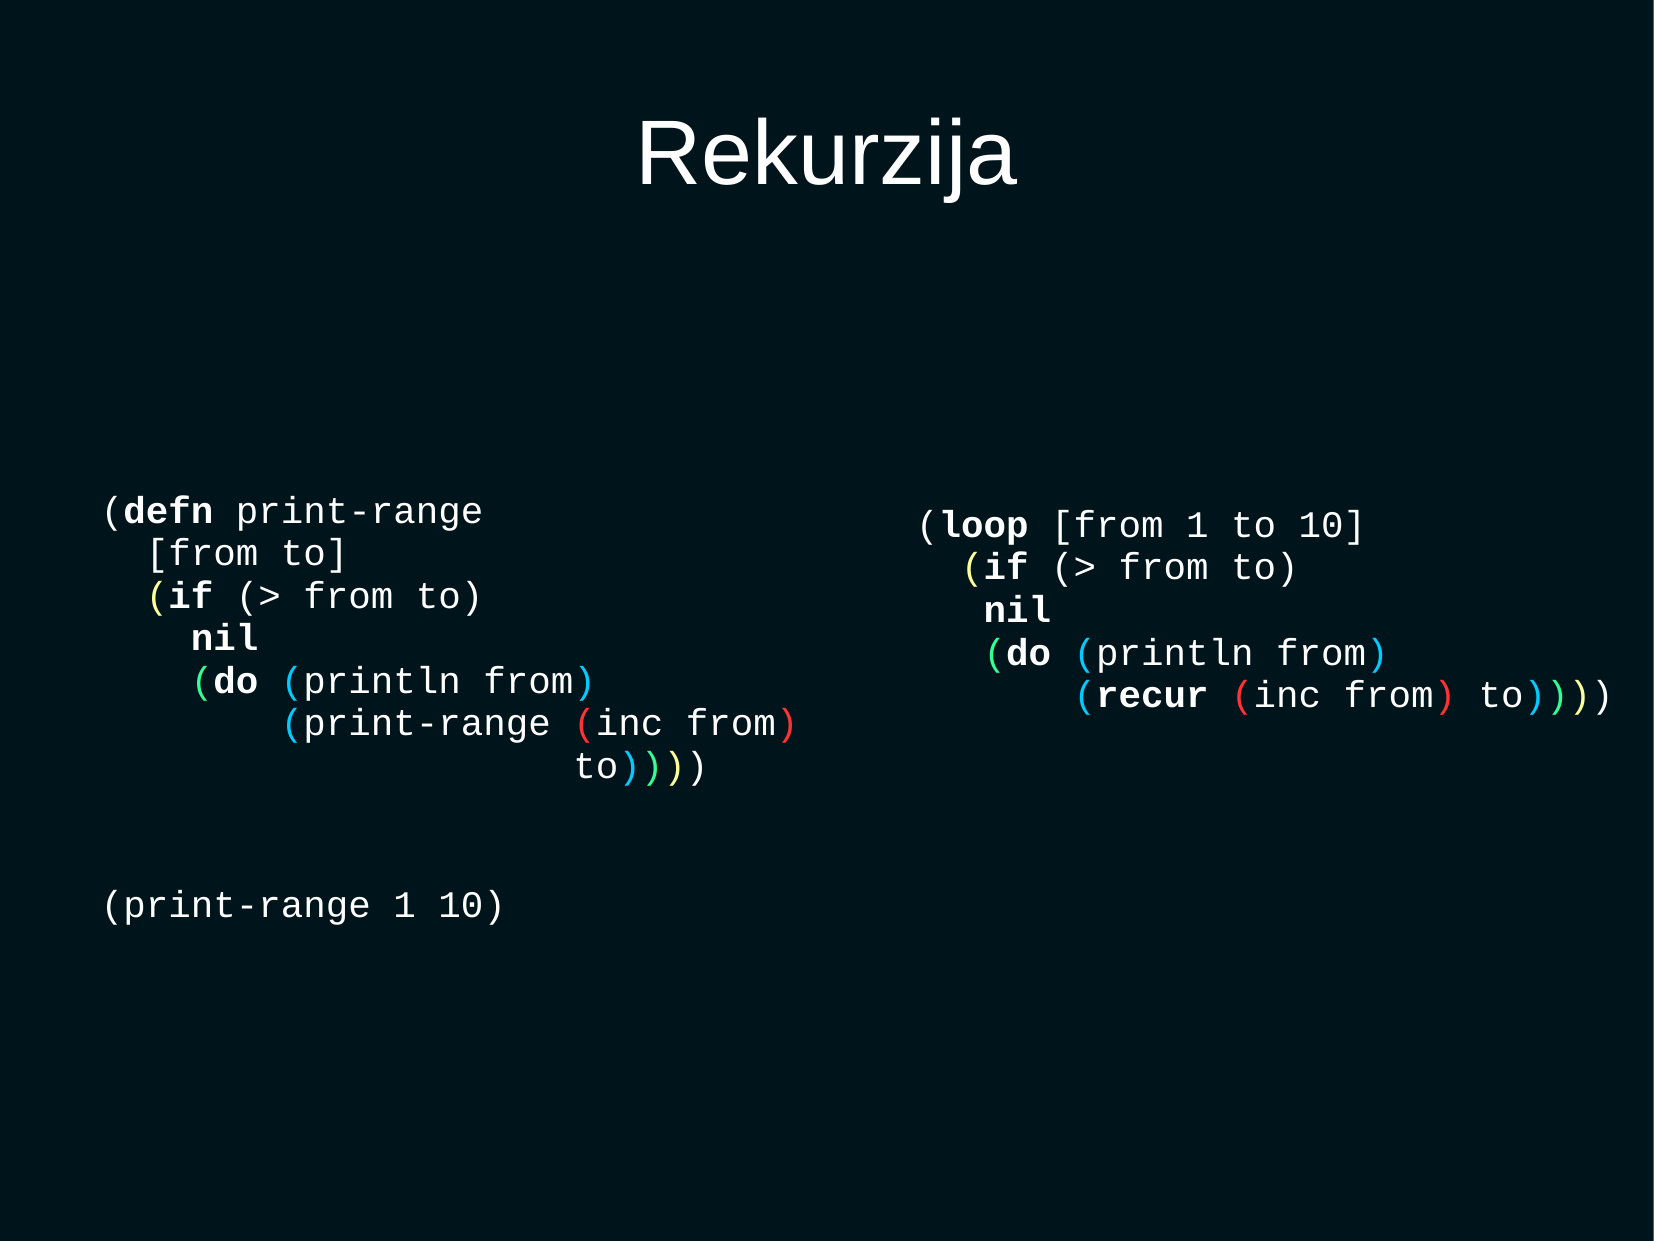

# Rekurzija
(defn print-range [from to] (if (> from to) nil (do (println from) (print-range (inc from) to))))
(print-range 1 10)
(loop [from 1 to 10] (if (> from to) nil (do (println from) (recur (inc from) to))))